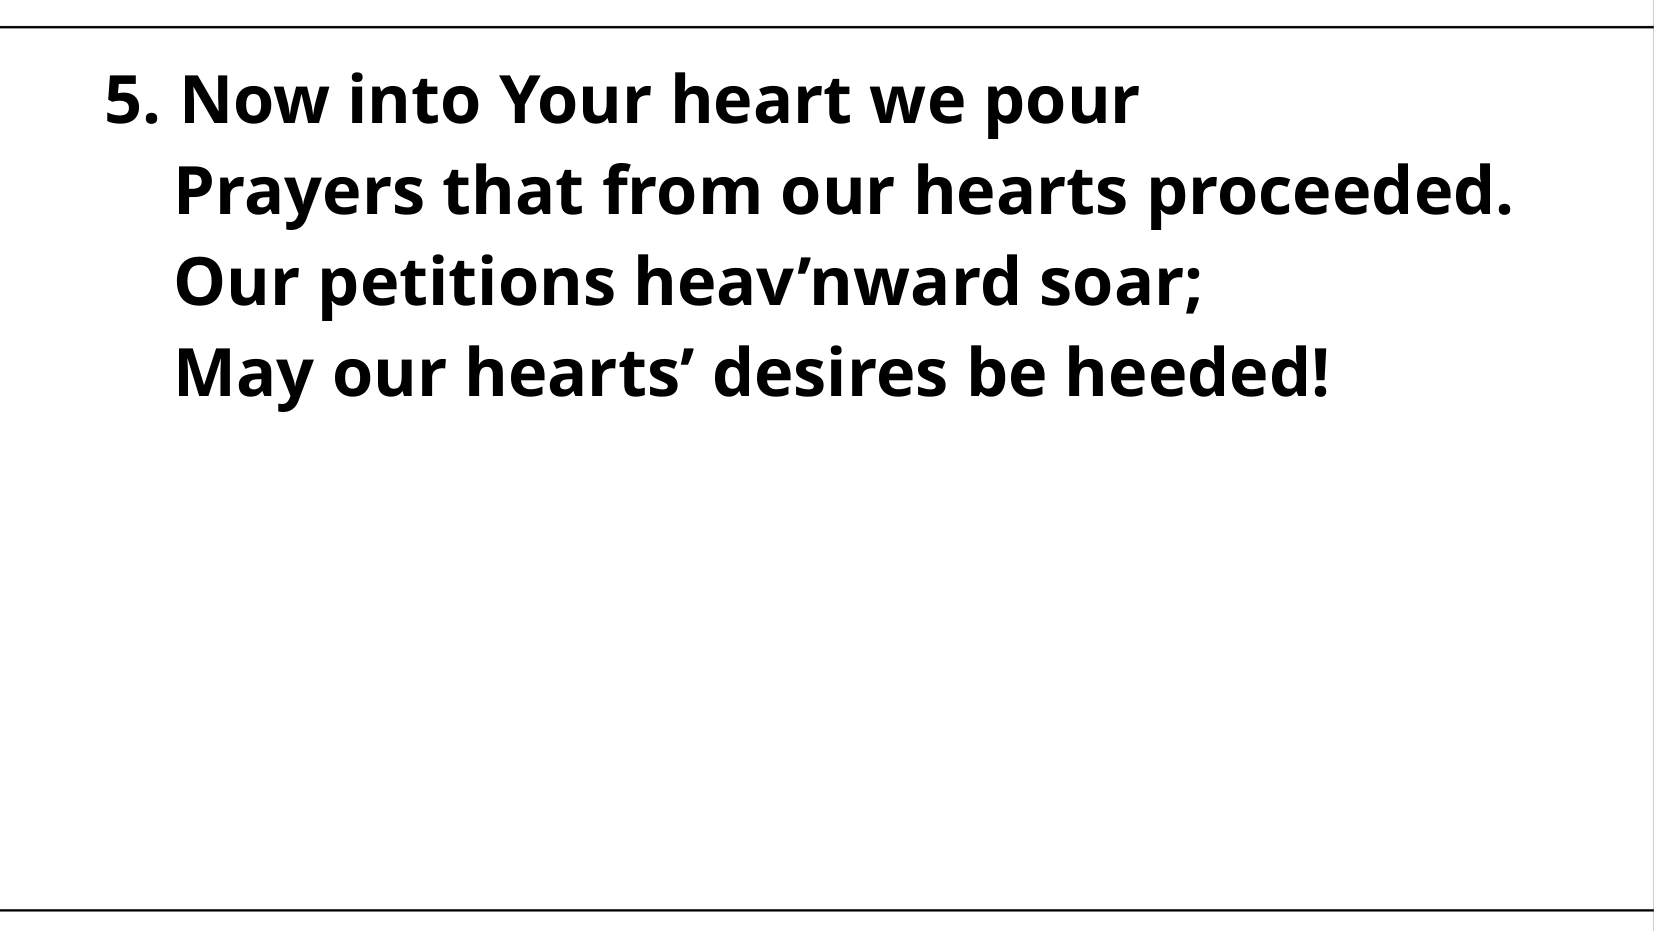

5. Now into Your heart we pour
 Prayers that from our hearts proceeded.
 Our petitions heav’nward soar;
 May our hearts’ desires be heeded!